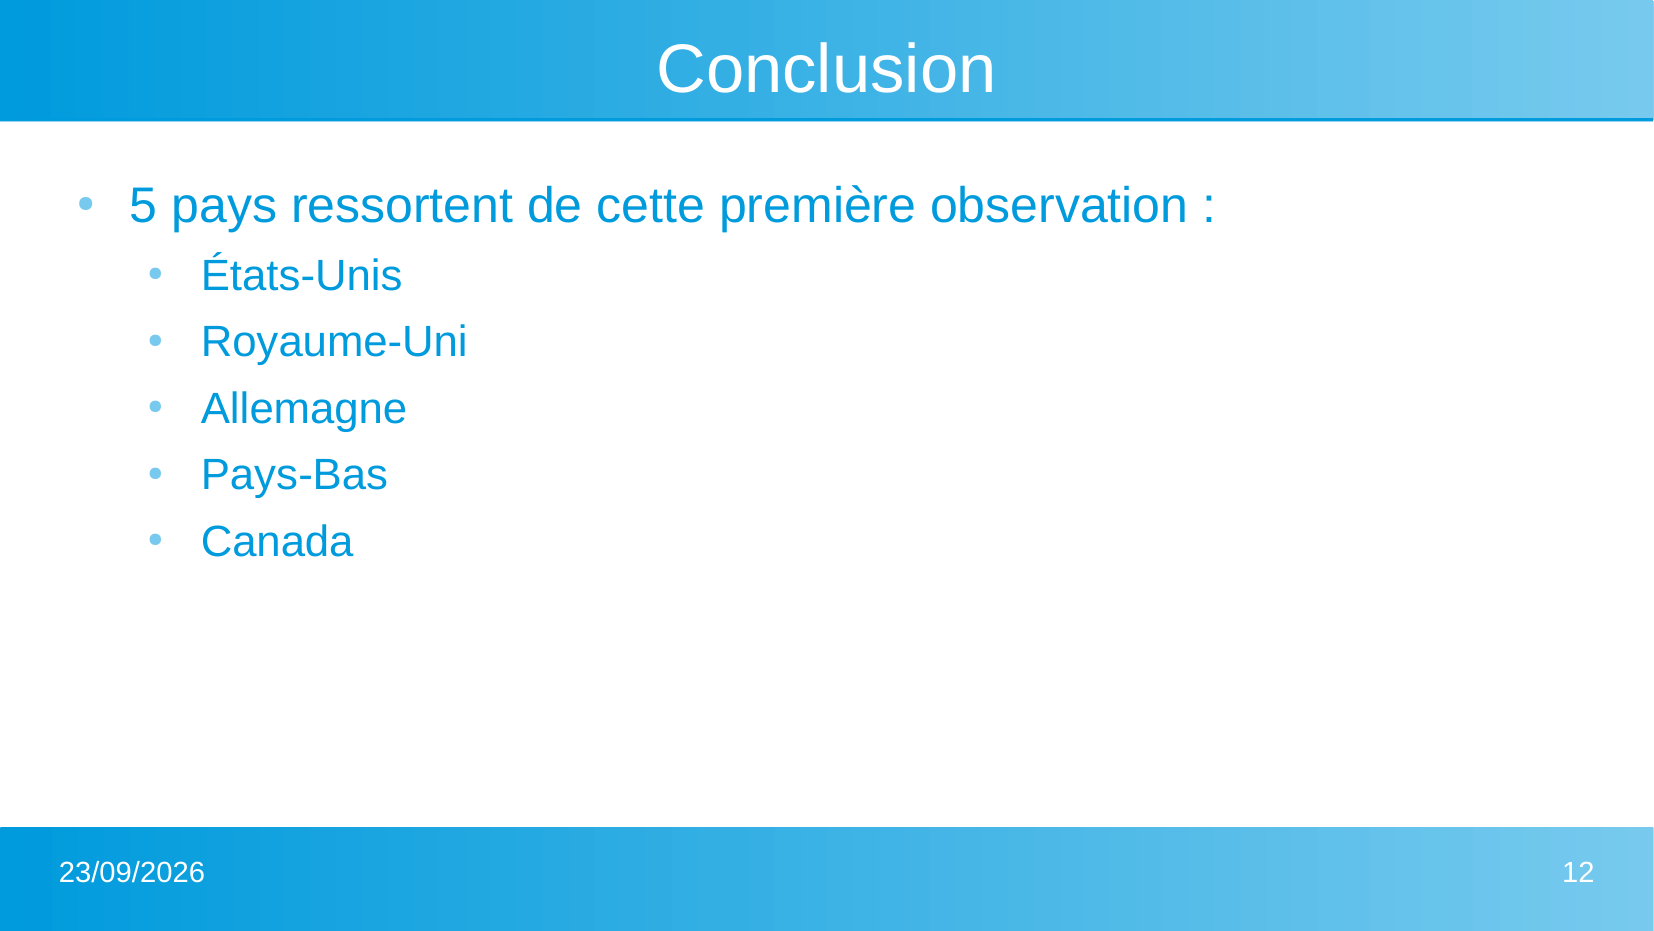

# Conclusion
5 pays ressortent de cette première observation :
États-Unis
Royaume-Uni
Allemagne
Pays-Bas
Canada
12